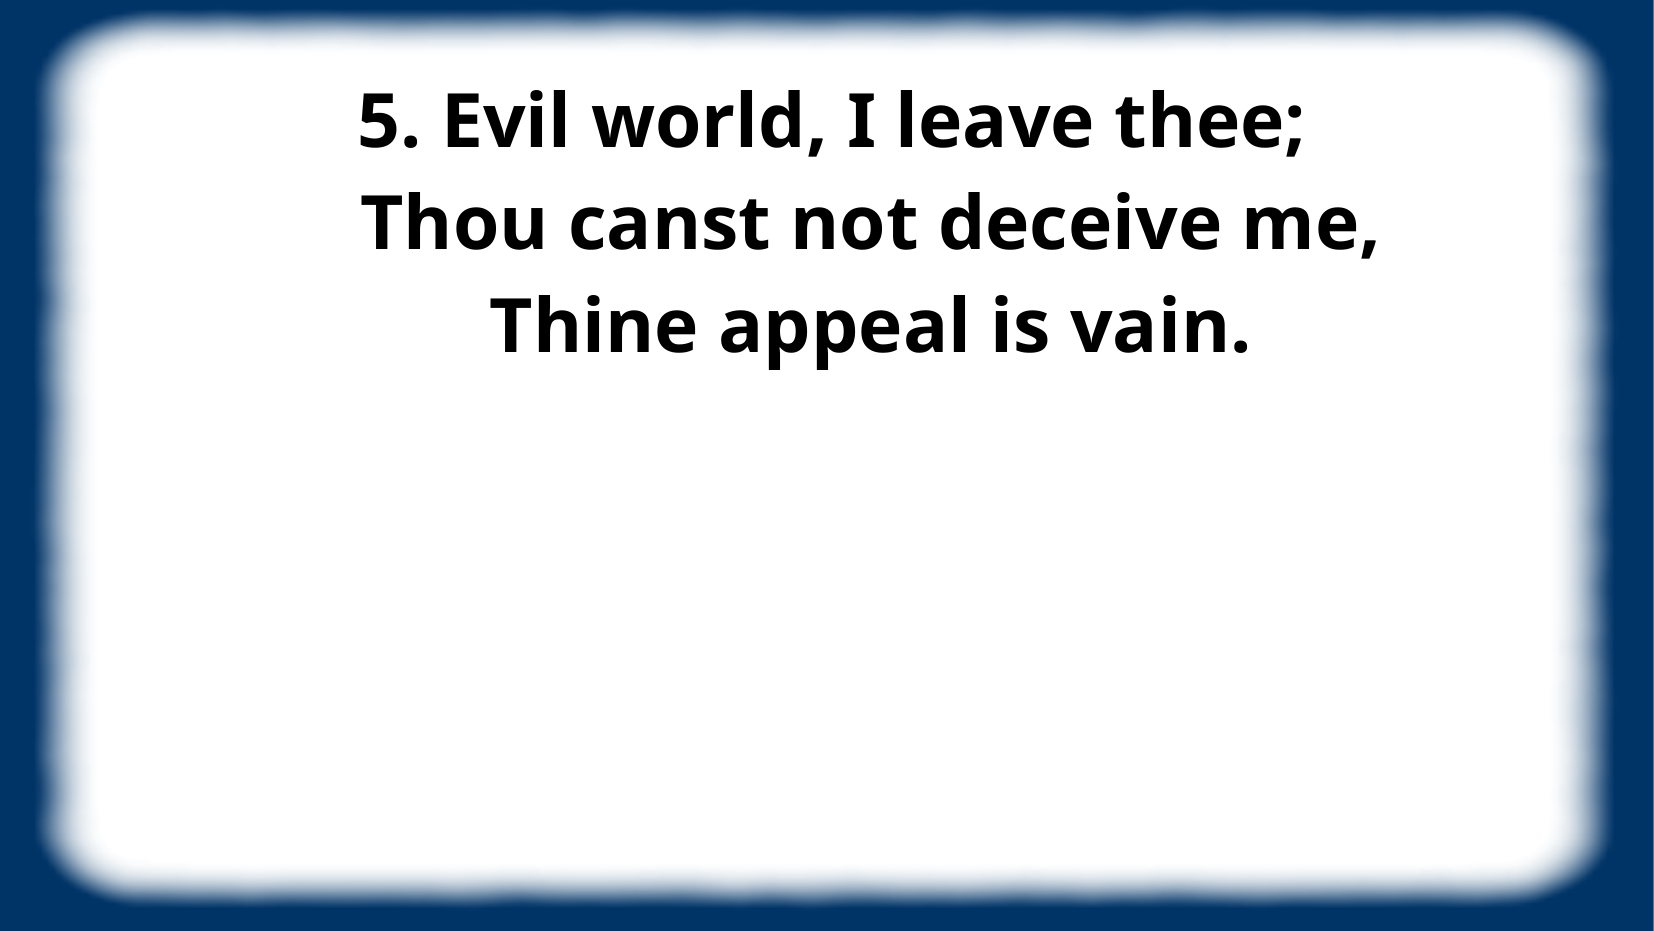

5. Evil world, I leave thee;
 Thou canst not deceive me,
 Thine appeal is vain.